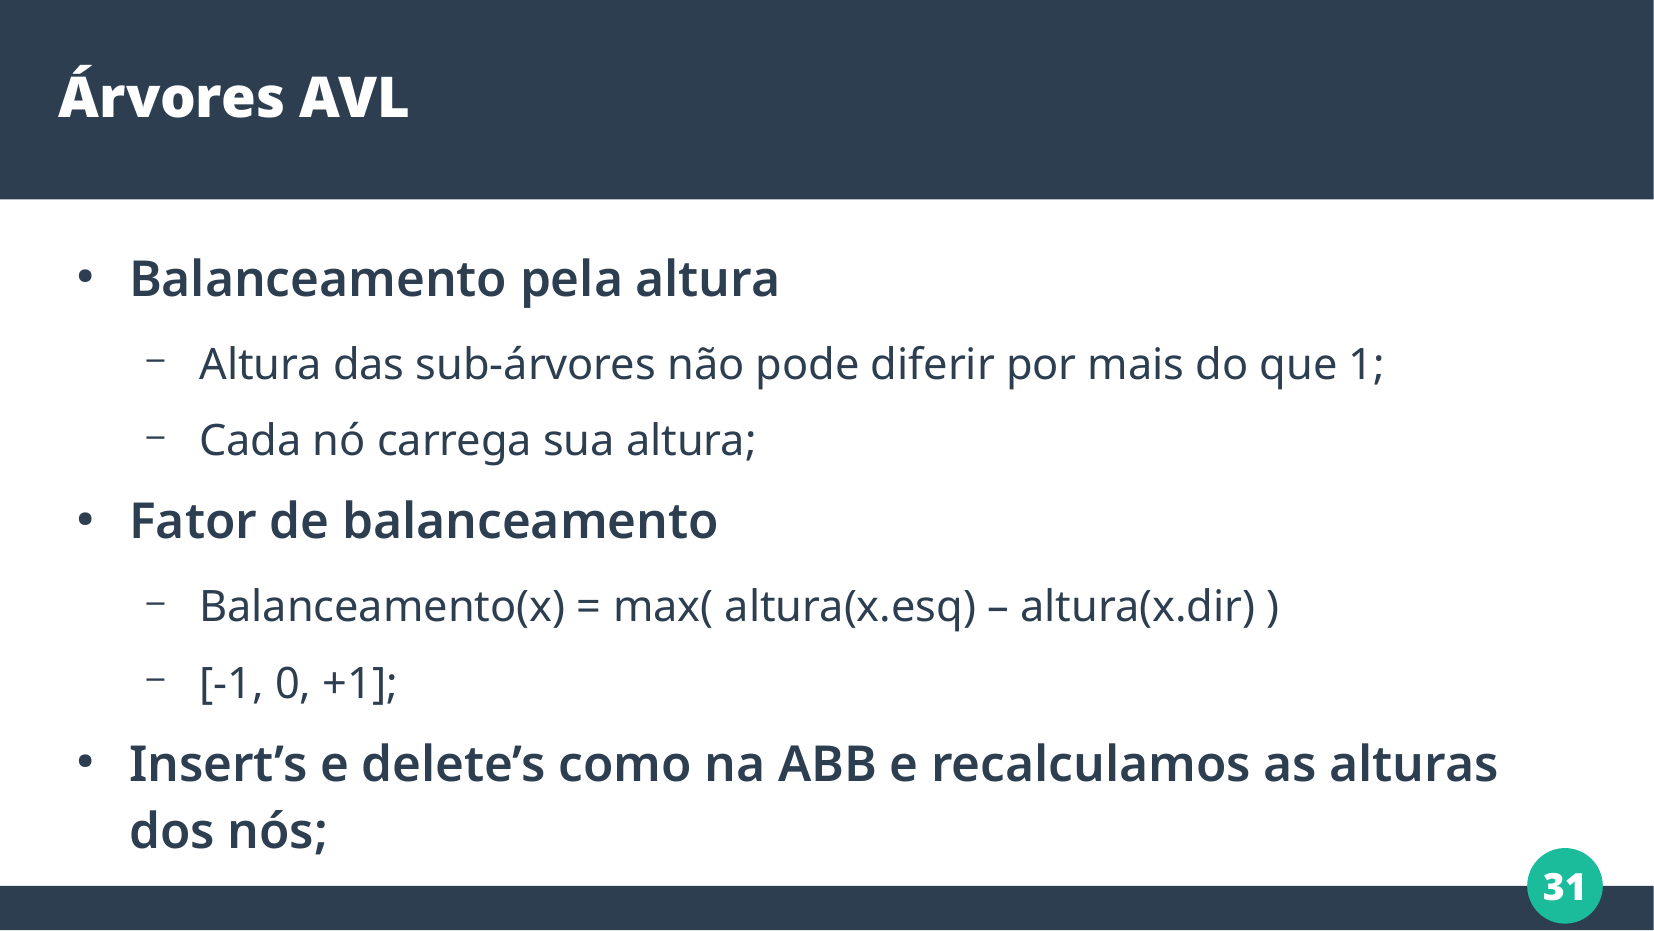

# Árvores AVL
Balanceamento pela altura
Altura das sub-árvores não pode diferir por mais do que 1;
Cada nó carrega sua altura;
Fator de balanceamento
Balanceamento(x) = max( altura(x.esq) – altura(x.dir) )
[-1, 0, +1];
Insert’s e delete’s como na ABB e recalculamos as alturas dos nós;